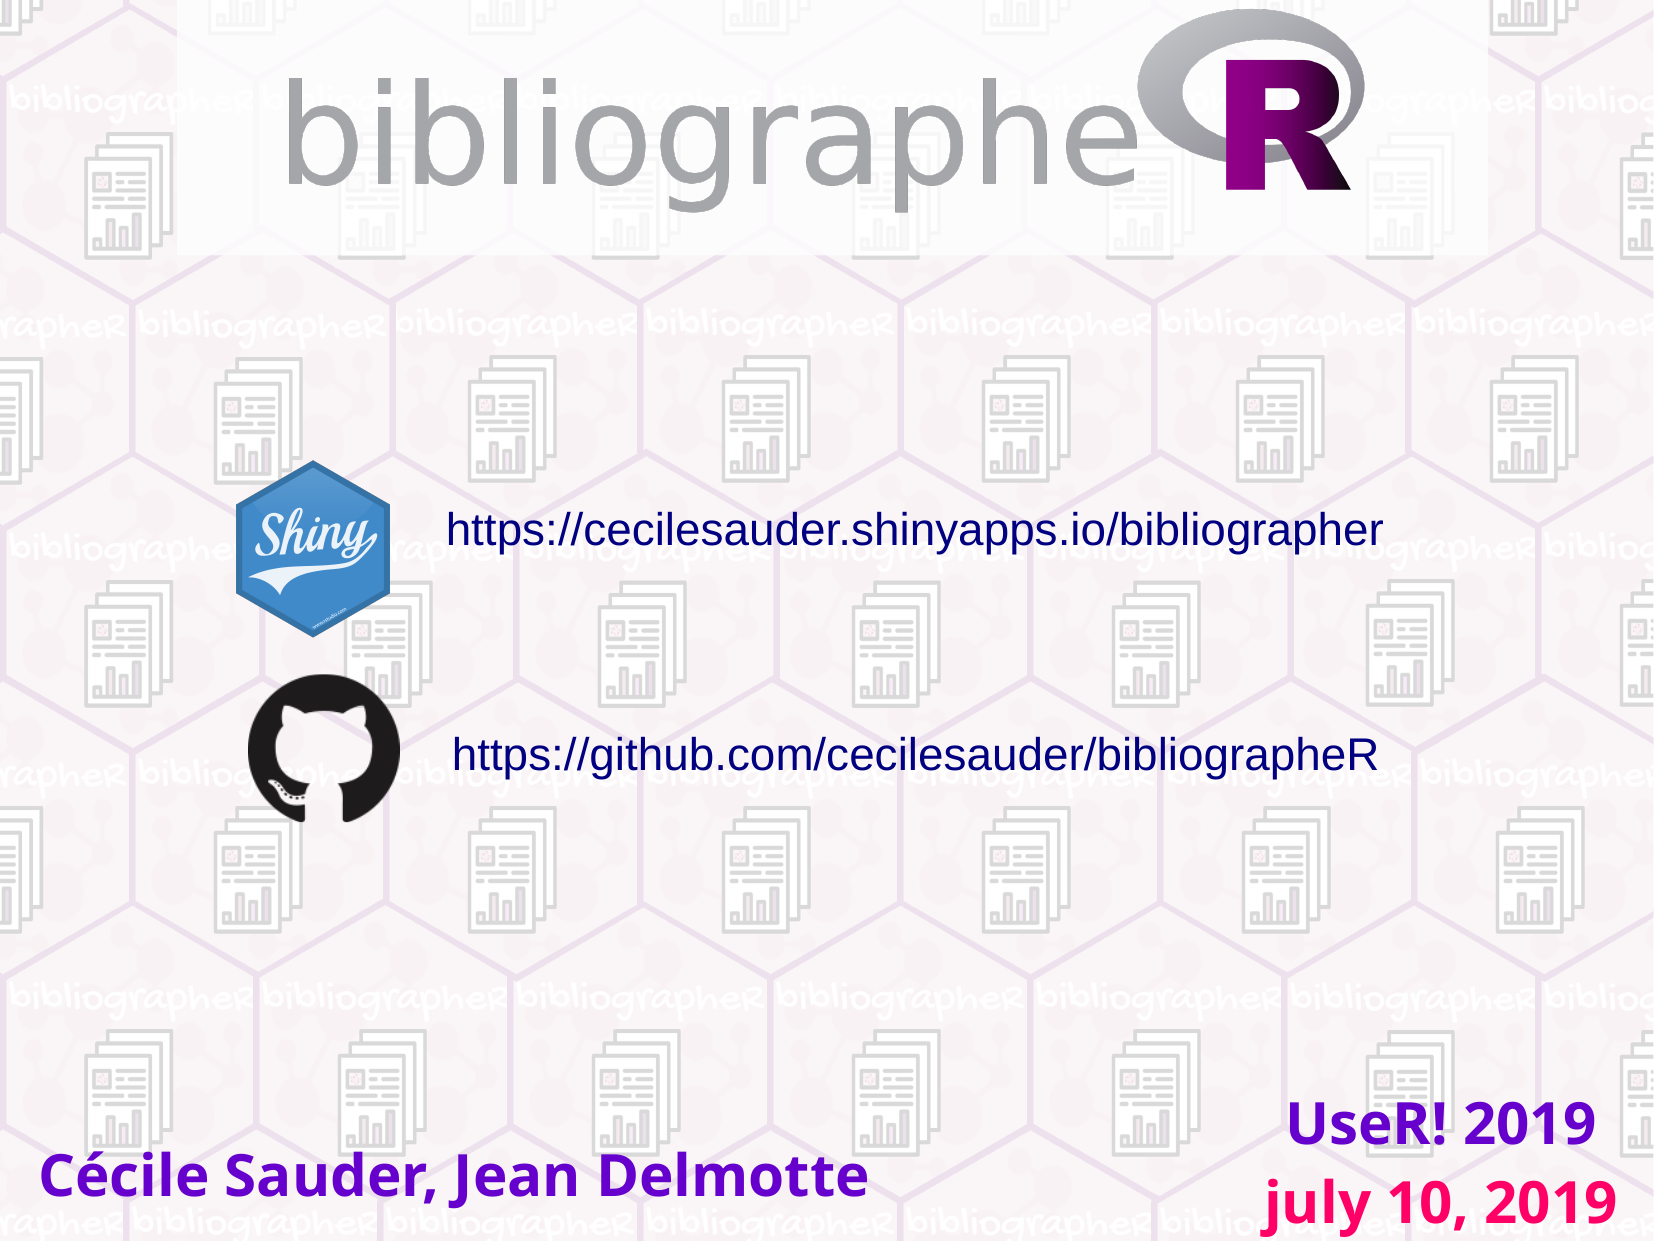

Cécile SAUDER, Jean Delmotte
 https://cecilesauder.shinyapps.io/bibliographer
 https://github.com/cecilesauder/bibliographeR
UseR! 2019
july 10, 2019
Cécile Sauder, Jean Delmotte